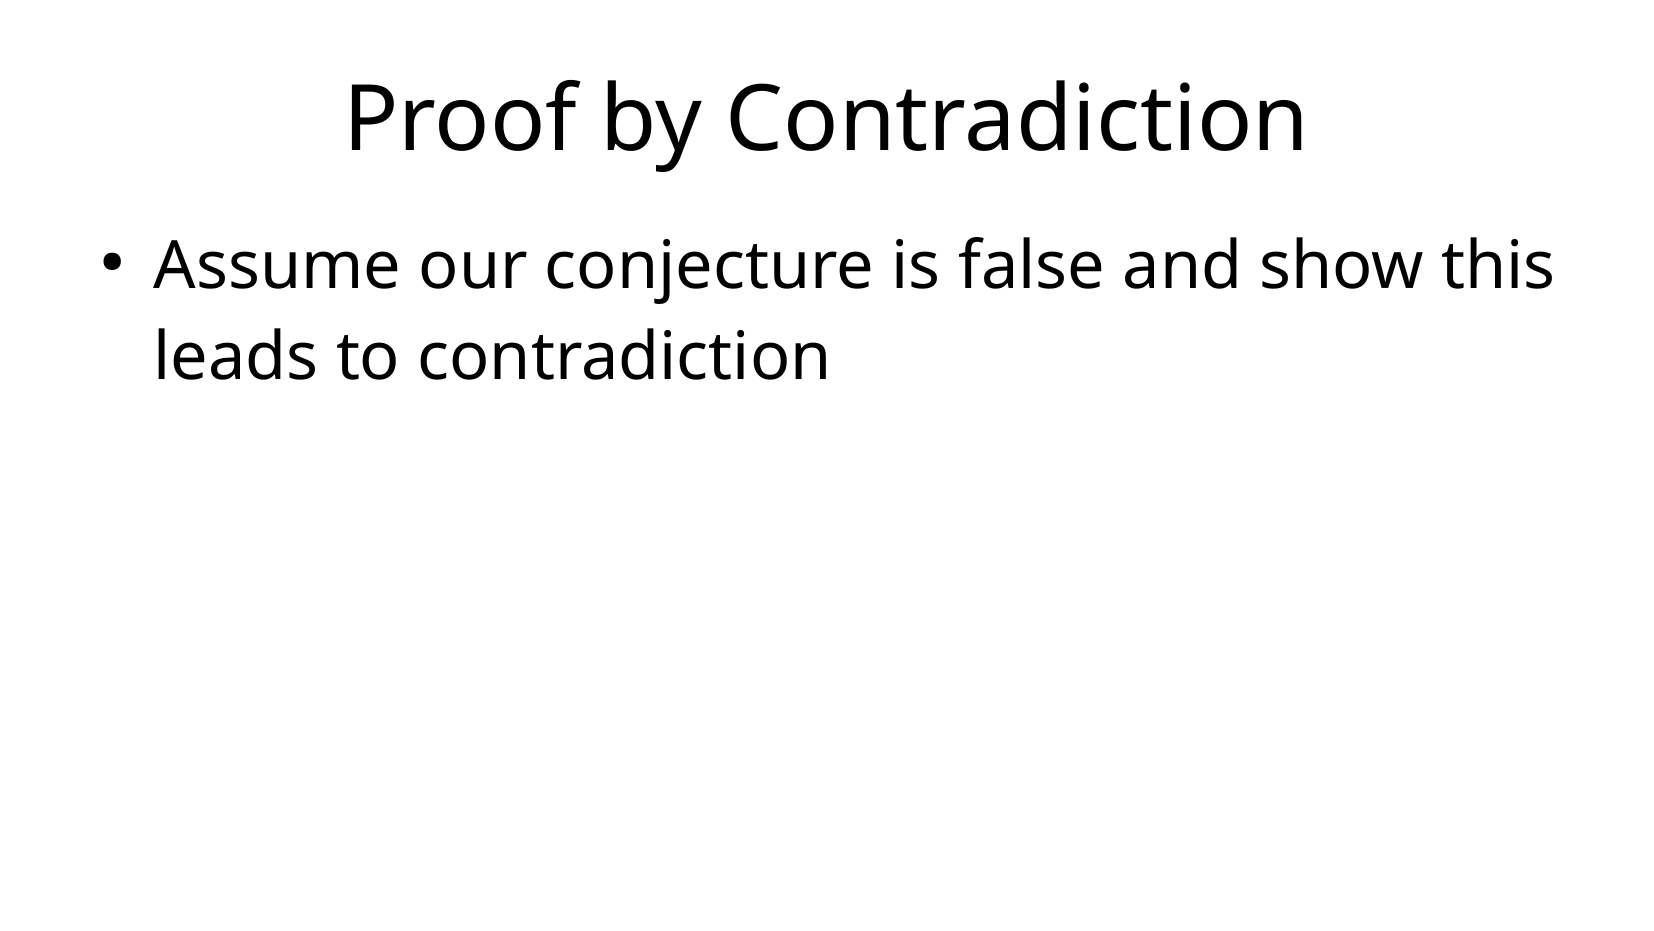

# Proof by Contradiction
Assume our conjecture is false and show this leads to contradiction